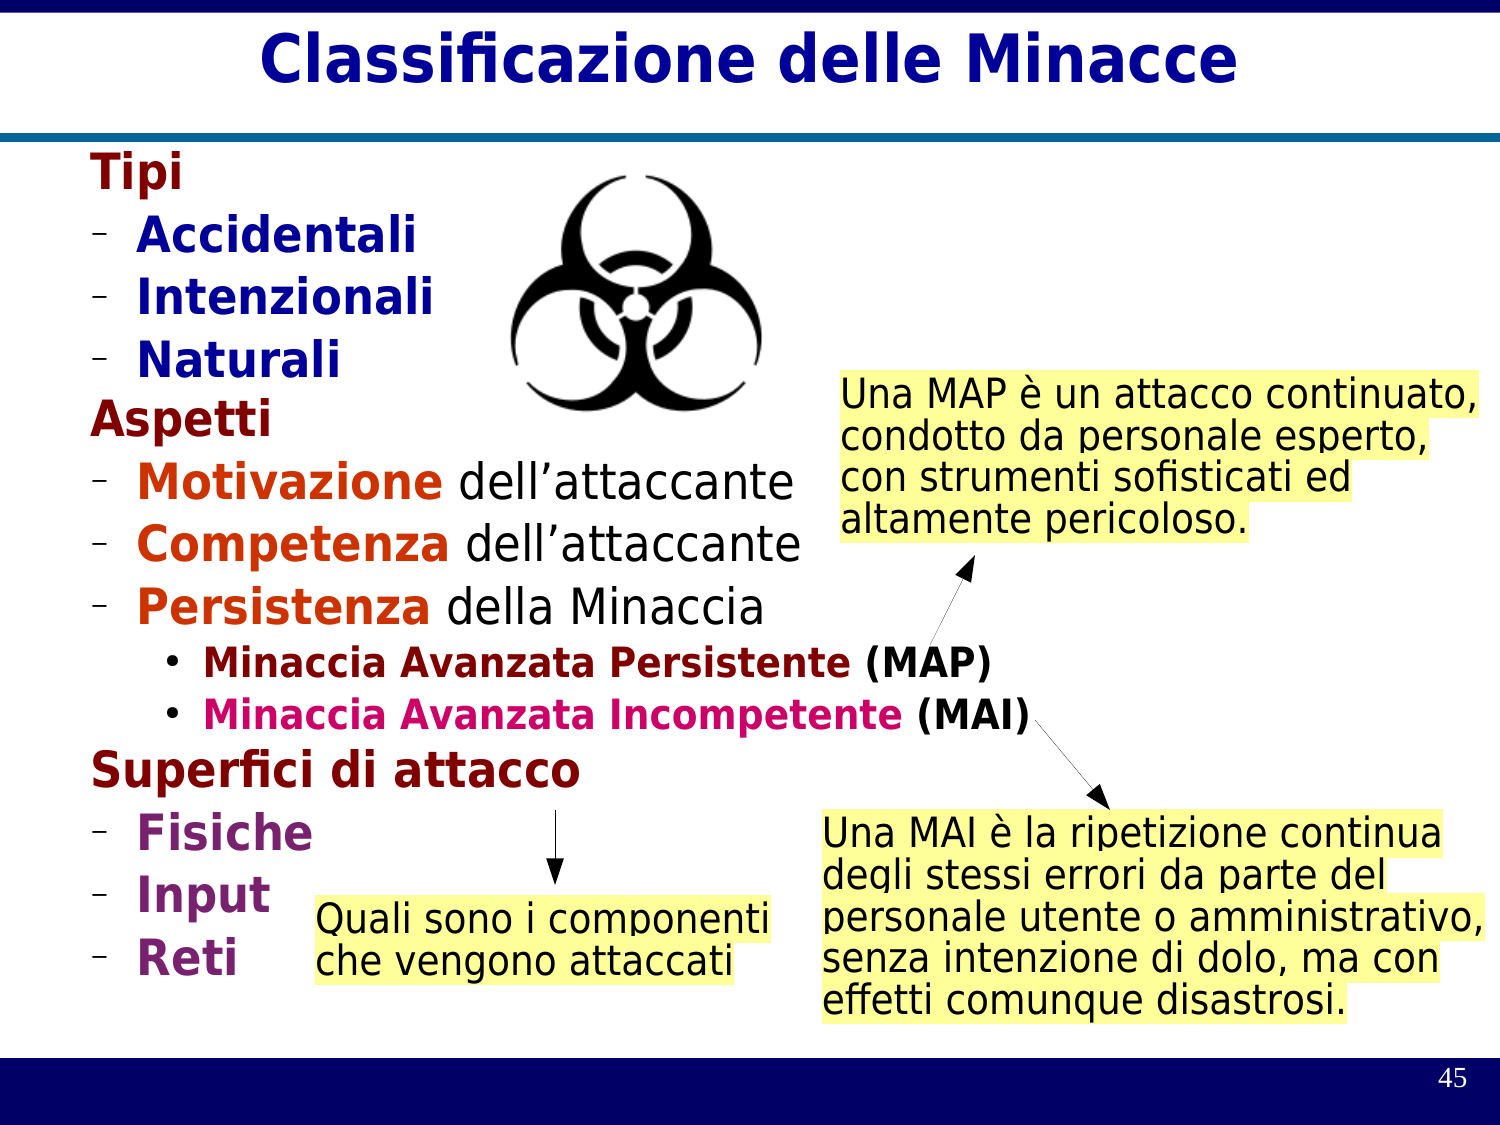

# Classificazione delle Minacce
Tipi
Accidentali
Intenzionali
Naturali
Aspetti
Motivazione dell’attaccante
Competenza dell’attaccante
Persistenza della Minaccia
Minaccia Avanzata Persistente (MAP)
Minaccia Avanzata Incompetente (MAI)
Superfici di attacco
Fisiche
Input
Reti
Una MAP è un attacco continuato,
condotto da personale esperto,
con strumenti sofisticati ed
altamente pericoloso.
Una MAI è la ripetizione continua
degli stessi errori da parte del
personale utente o amministrativo,
senza intenzione di dolo, ma con
effetti comunque disastrosi.
Quali sono i componenti
che vengono attaccati